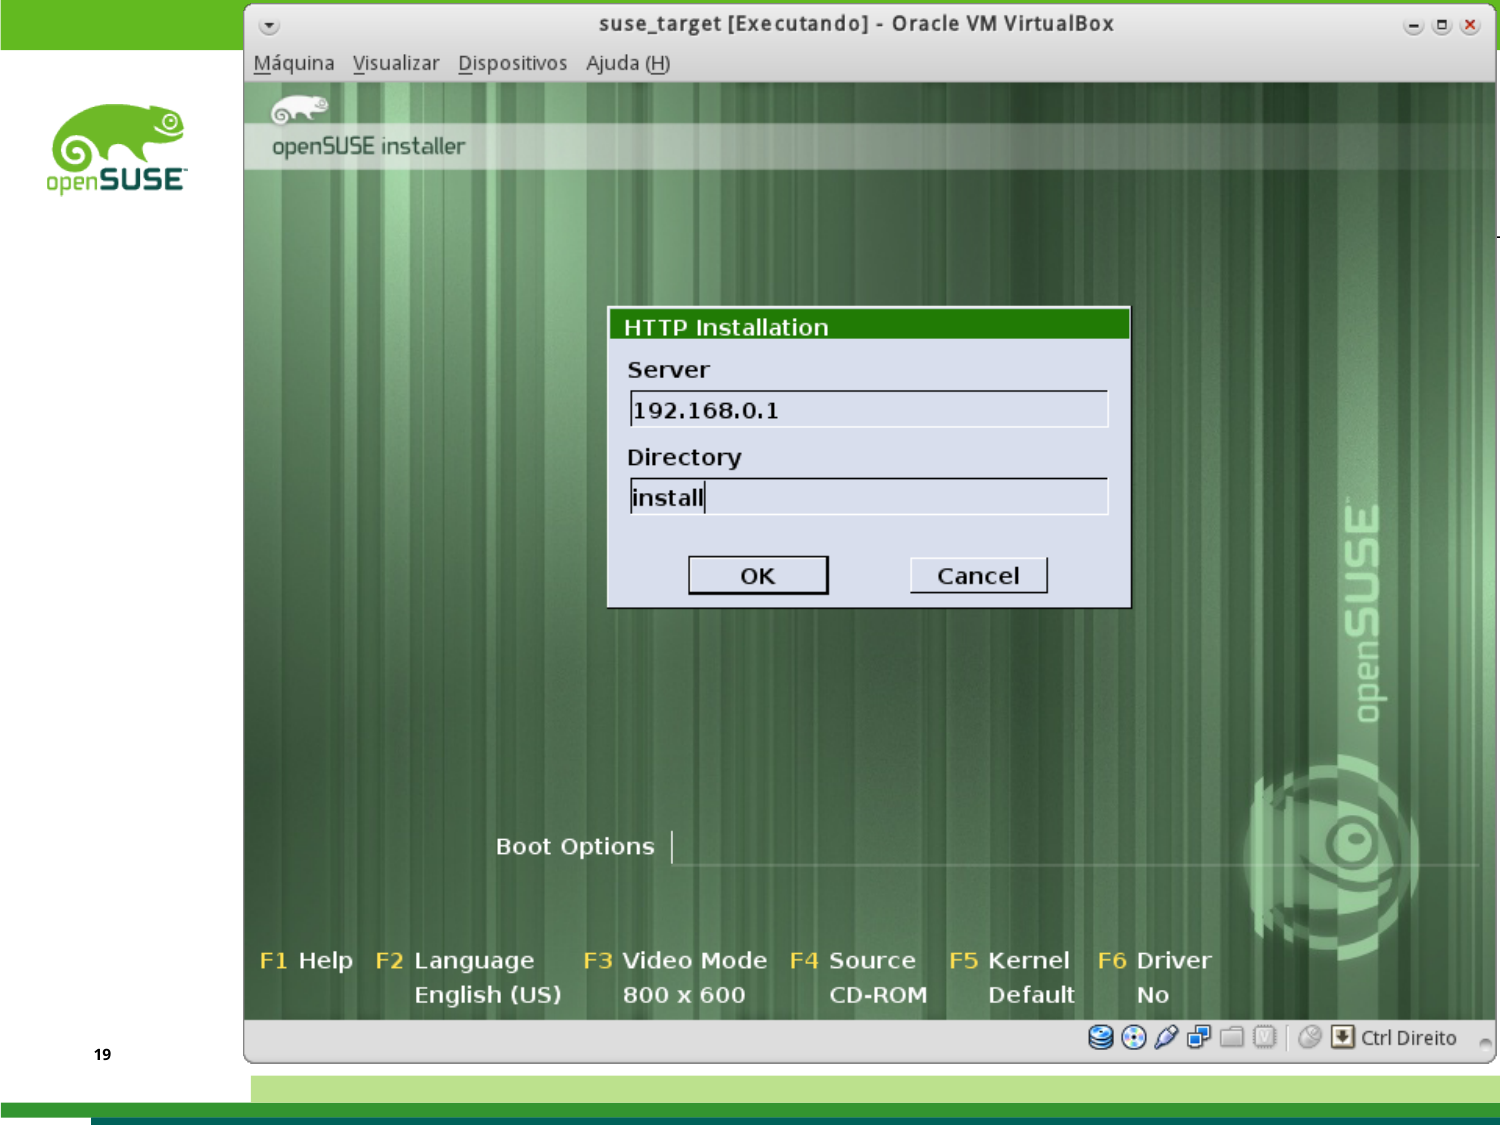

# Métodos avançados – Instalações remotas: Repositórios